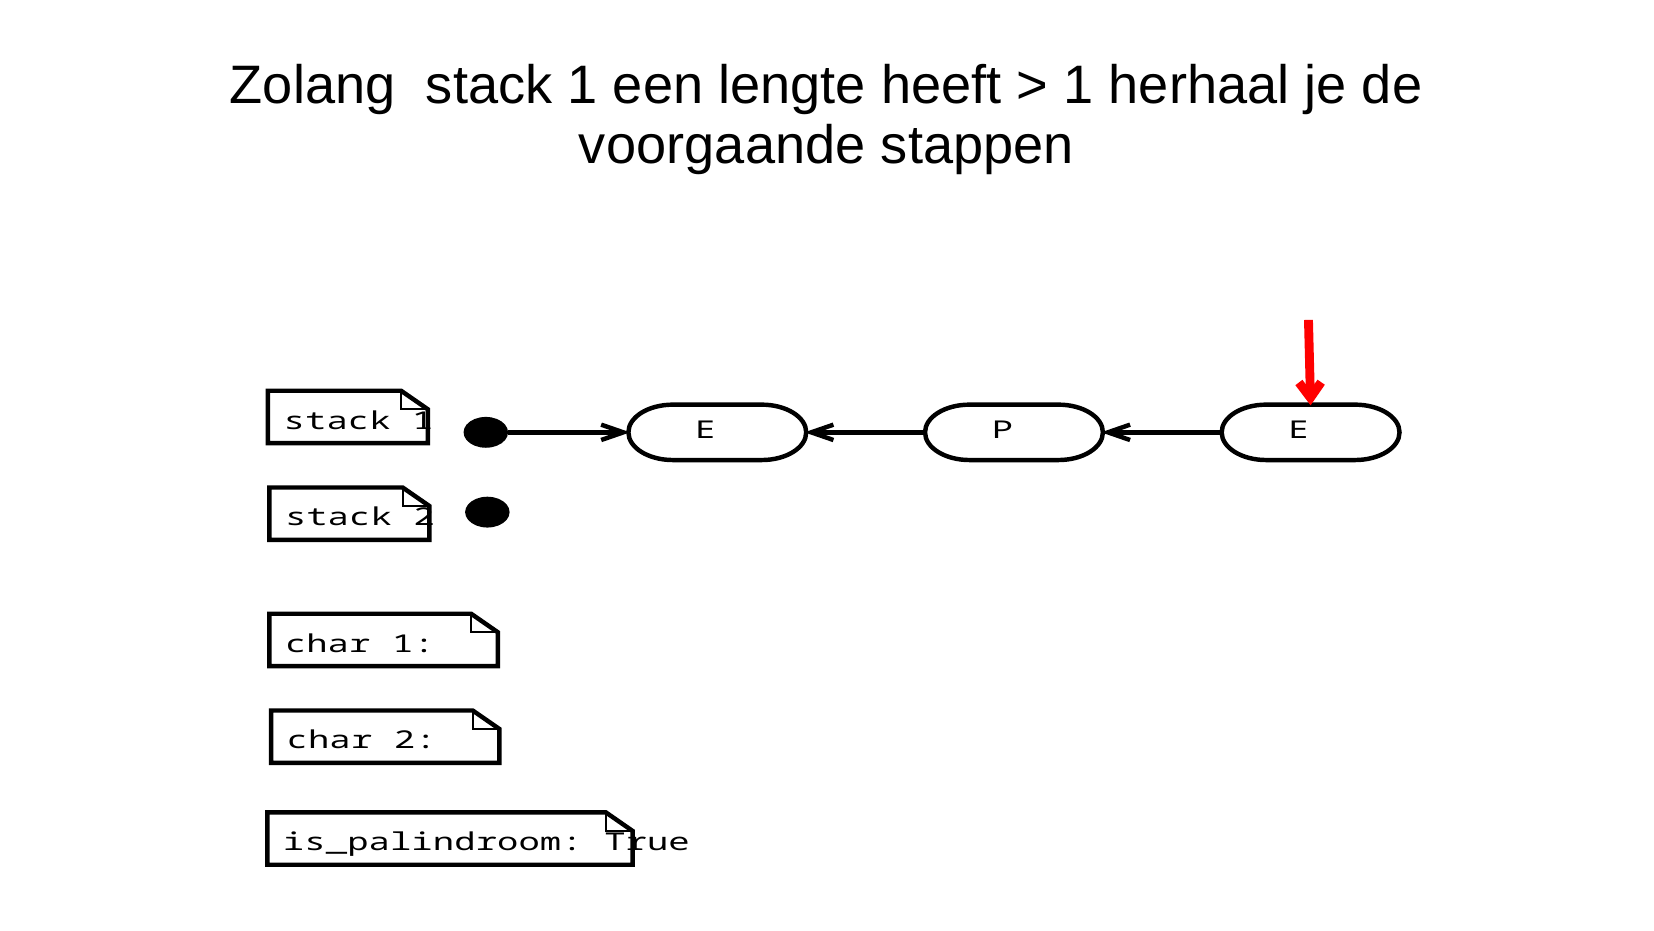

# Zolang stack 1 een lengte heeft > 1 herhaal je de voorgaande stappen